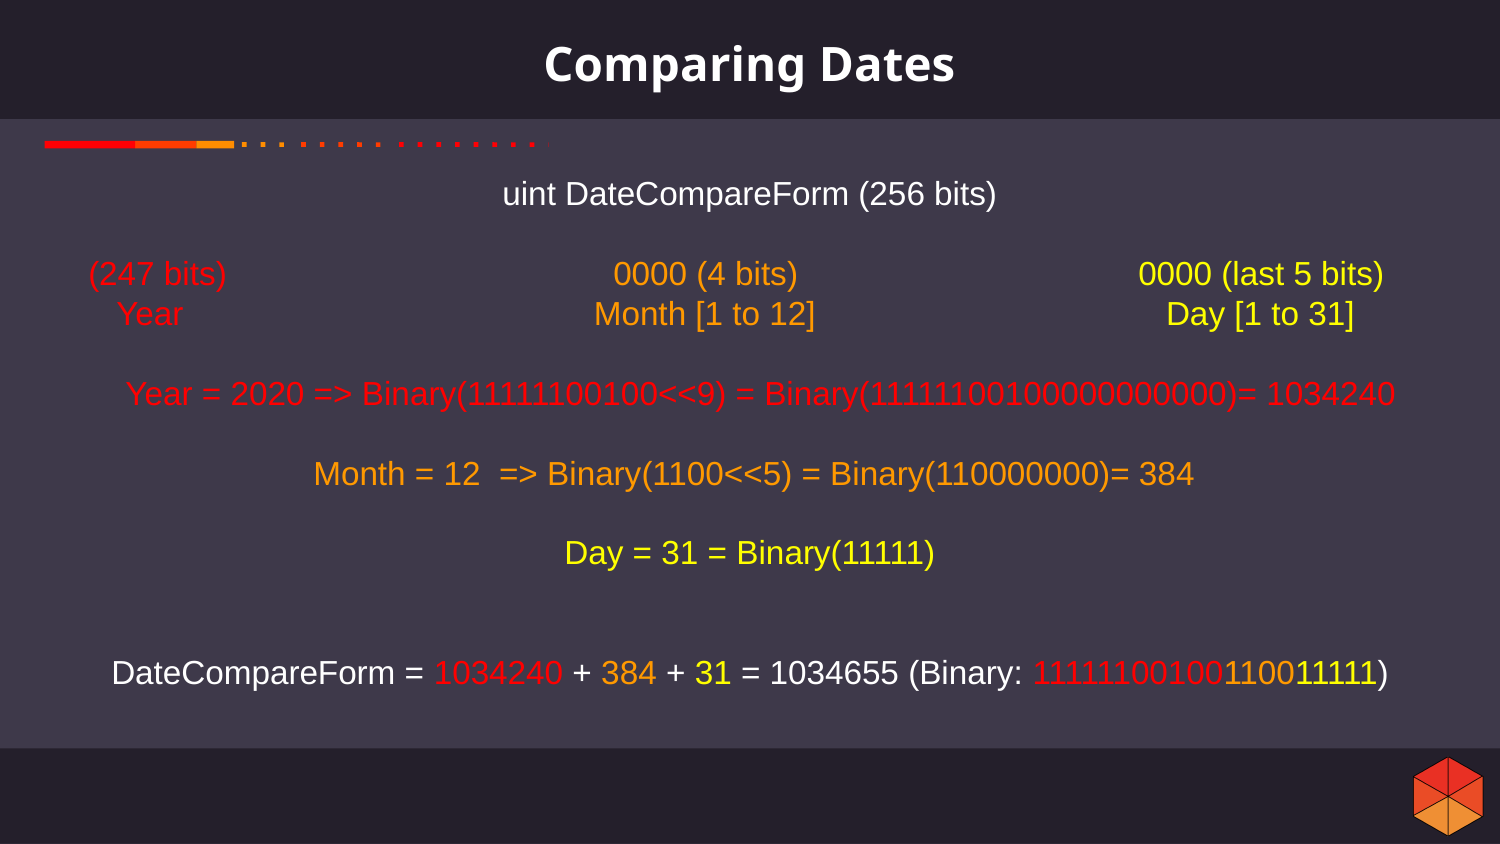

# Comparing Dates
uint DateCompareForm (256 bits)
(247 bits) 					0000 (4 bits)			 		0000 (last 5 bits)
	 Year					 Month [1 to 12]					 Day [1 to 31]
 Year = 2020 => Binary(11111100100<<9) = Binary(11111100100000000000)= 1034240
Month = 12 => Binary(1100<<5) = Binary(110000000)= 384
Day = 31 = Binary(11111)
DateCompareForm = 1034240 + 384 + 31 = 1034655 (Binary: 11111100100110011111)